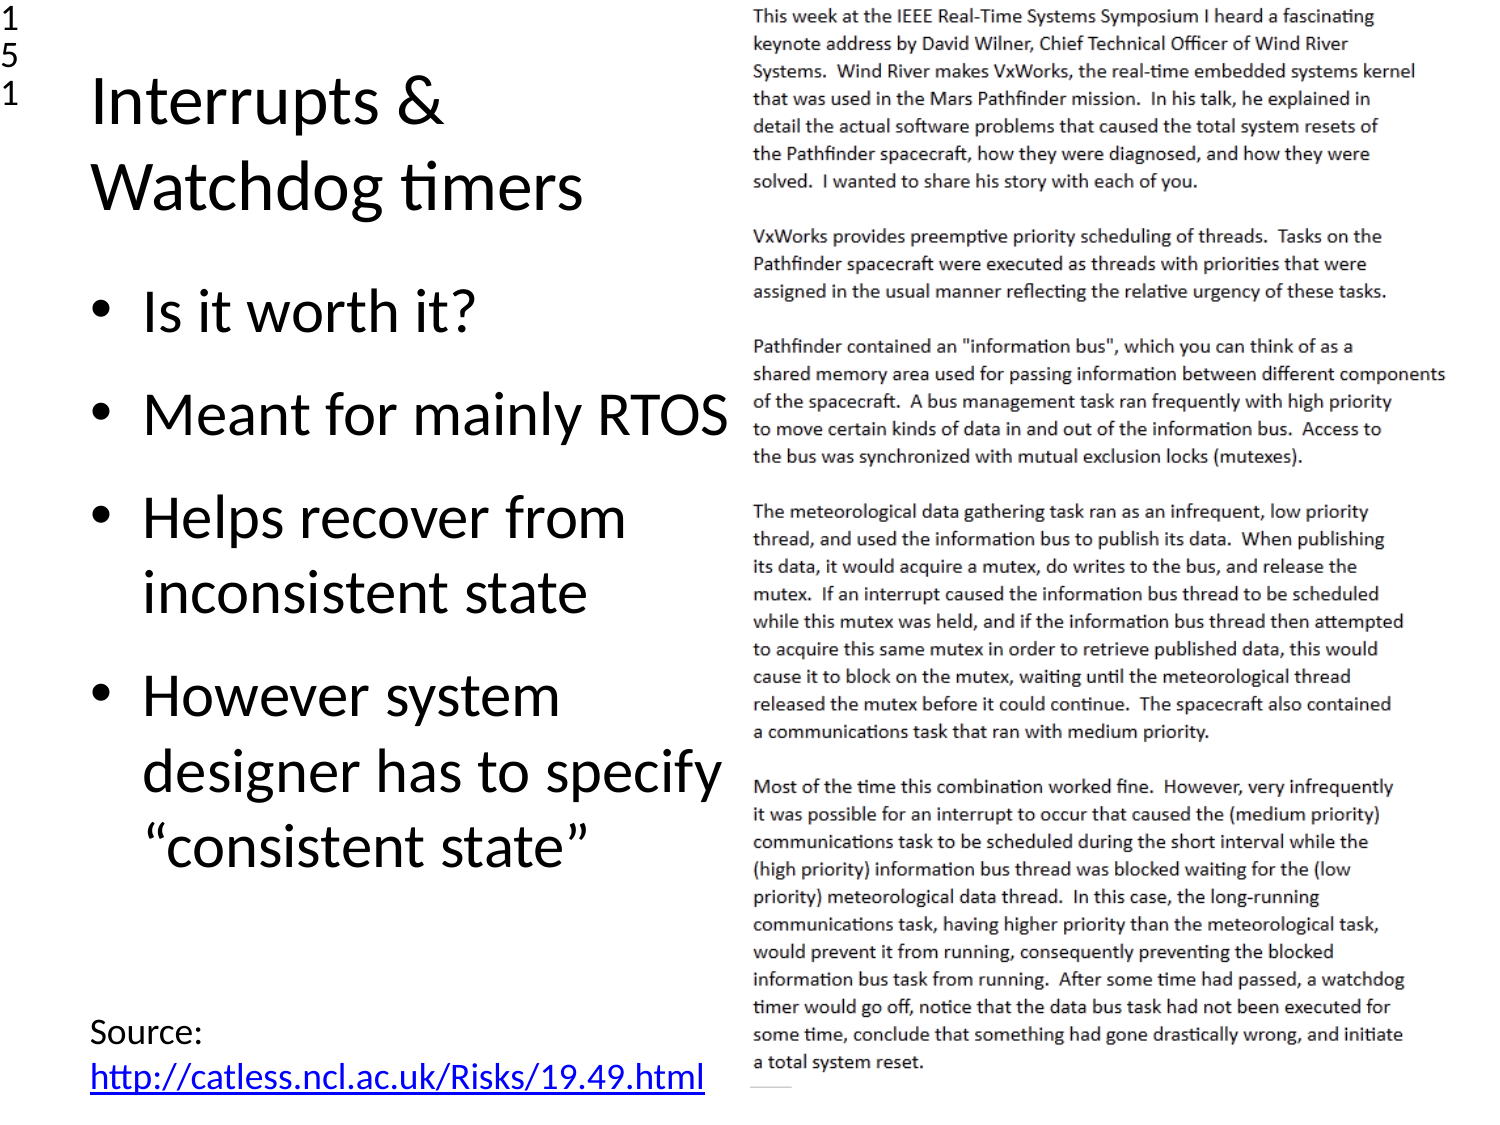

# Interrupts & Watchdog timers
Is it worth it?
Meant for mainly RTOS
Helps recover from inconsistent state
However system designer has to specify “consistent state”
Source: http://catless.ncl.ac.uk/Risks/19.49.html